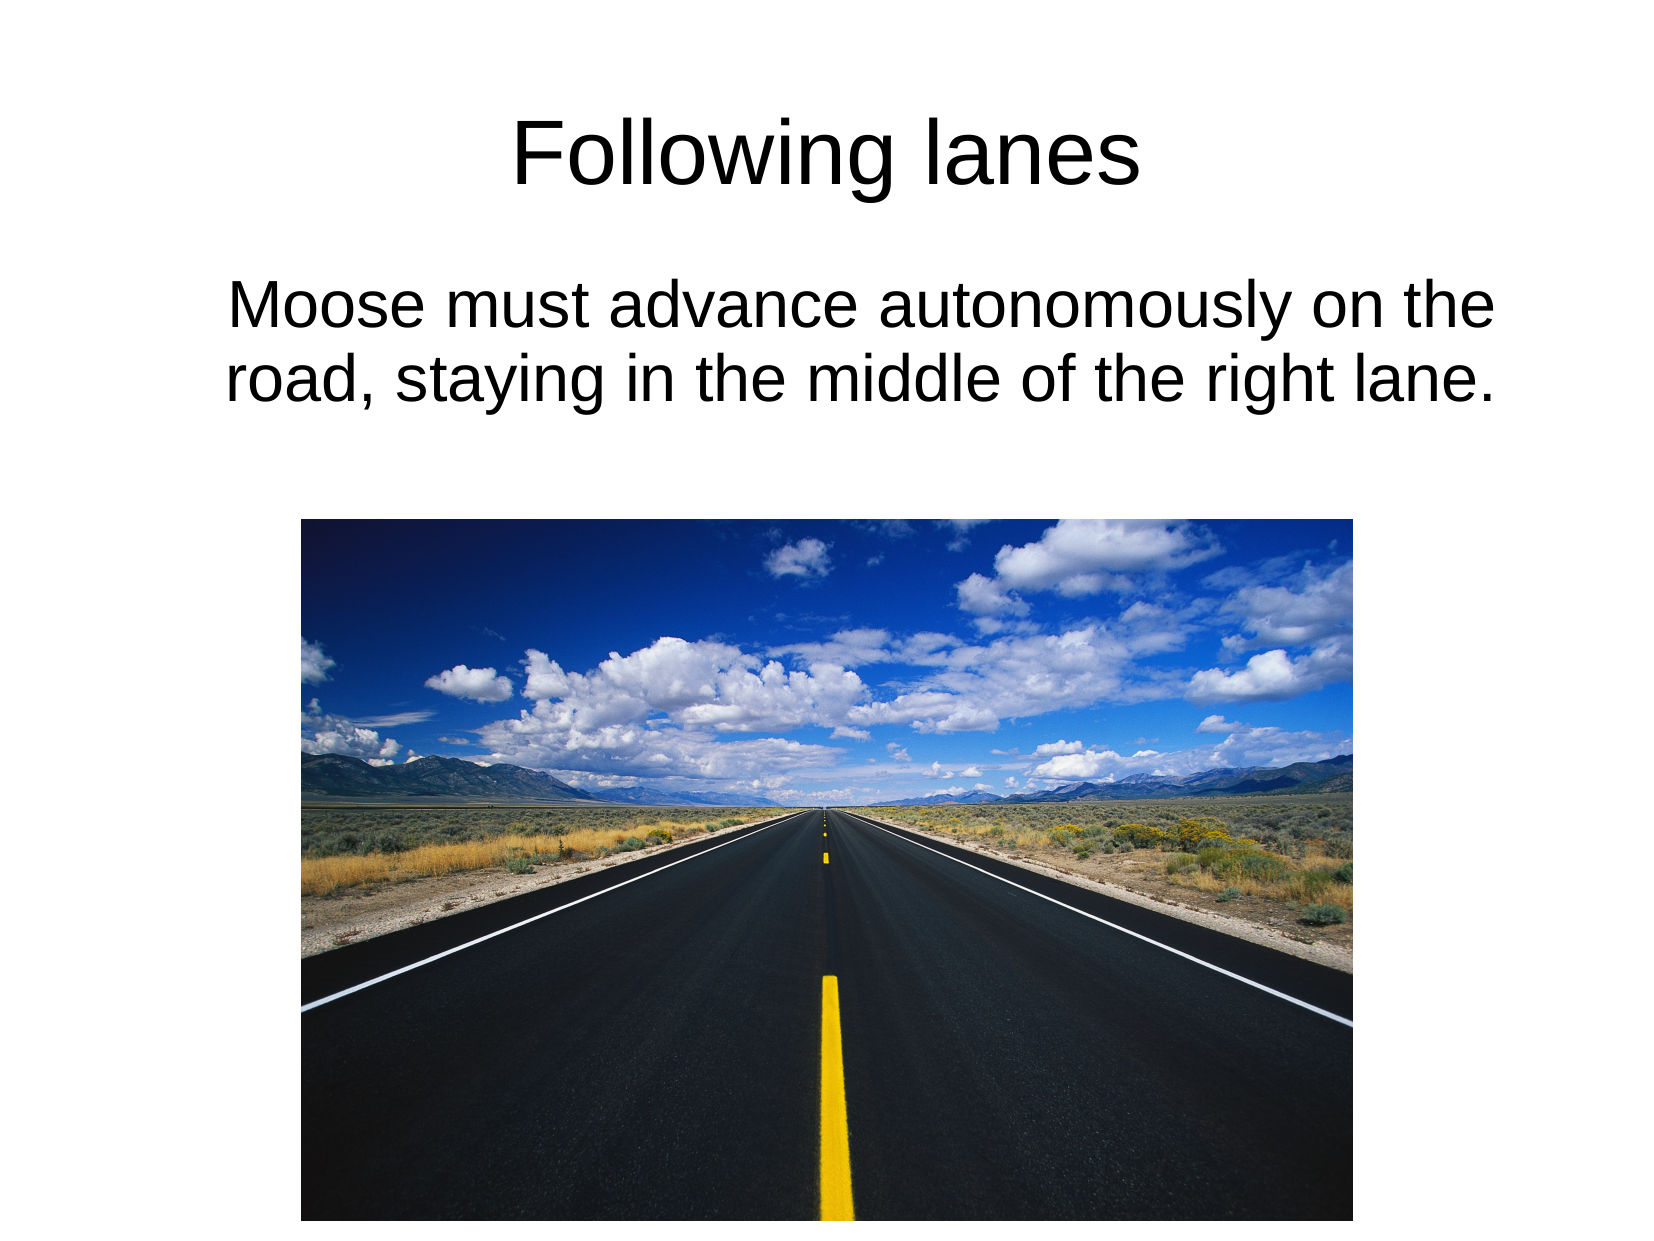

# Following lanes
Moose must advance autonomously on the road, staying in the middle of the right lane.